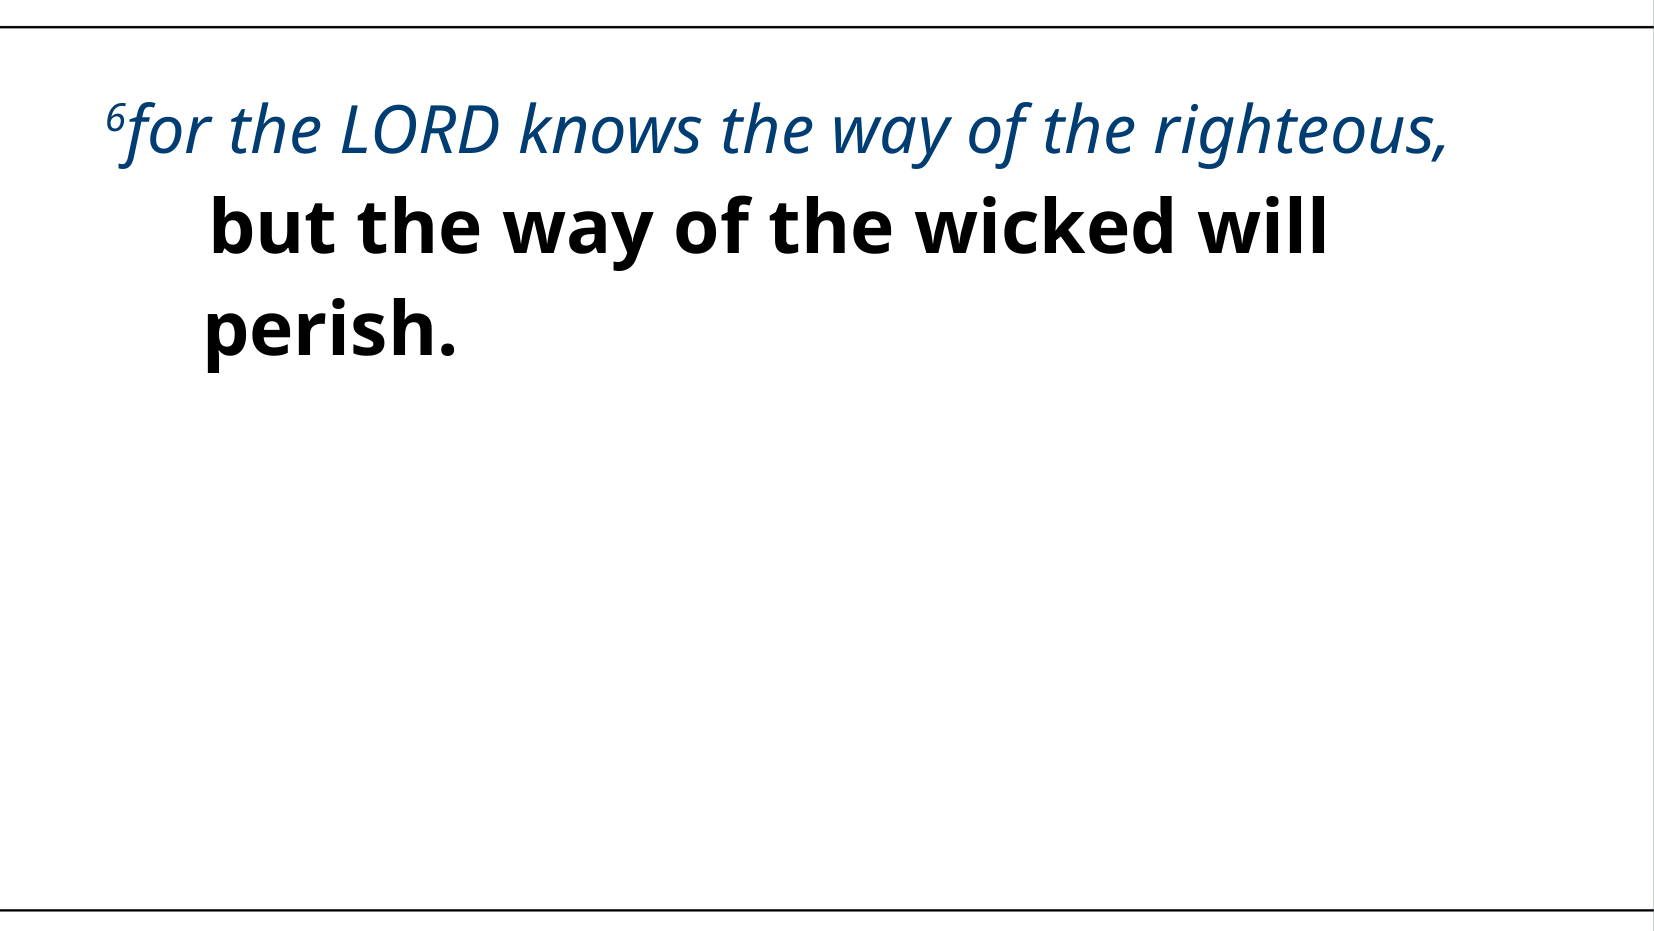

6for the LORD knows the way of the righteous,
 but the way of the wicked will
 perish.